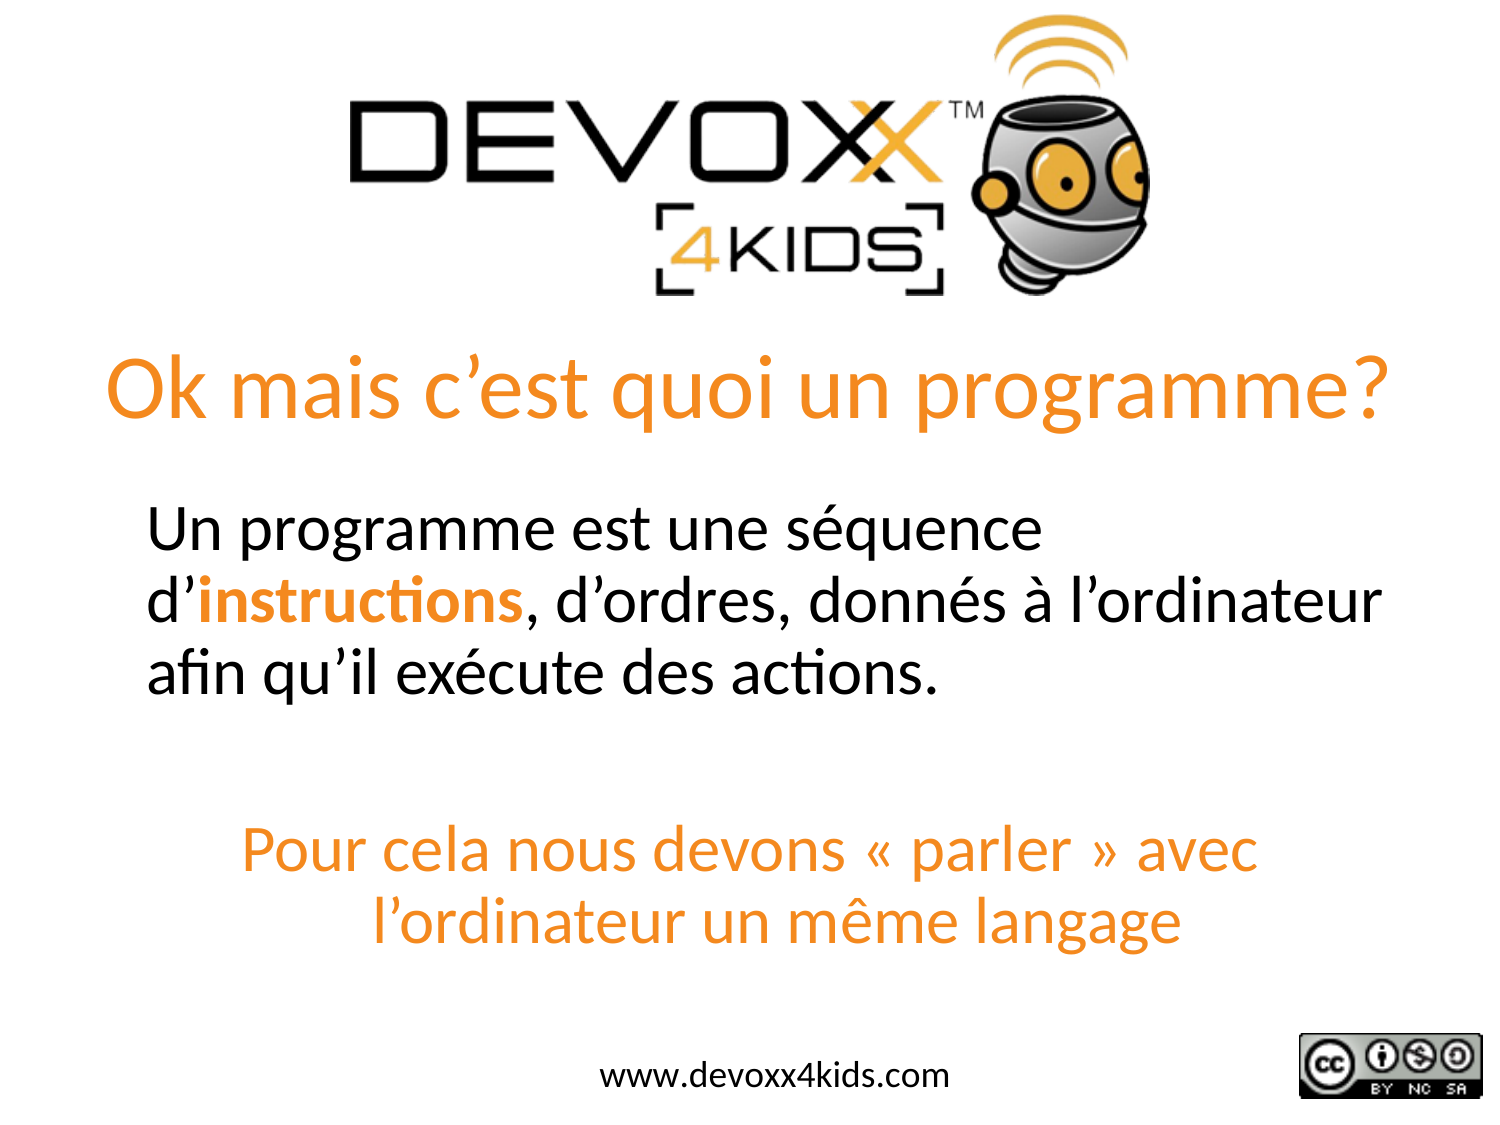

# Ok mais c’est quoi un programme?
	Un programme est une séquence d’instructions, d’ordres, donnés à l’ordinateur afin qu’il exécute des actions.
Pour cela nous devons « parler » avec l’ordinateur un même langage